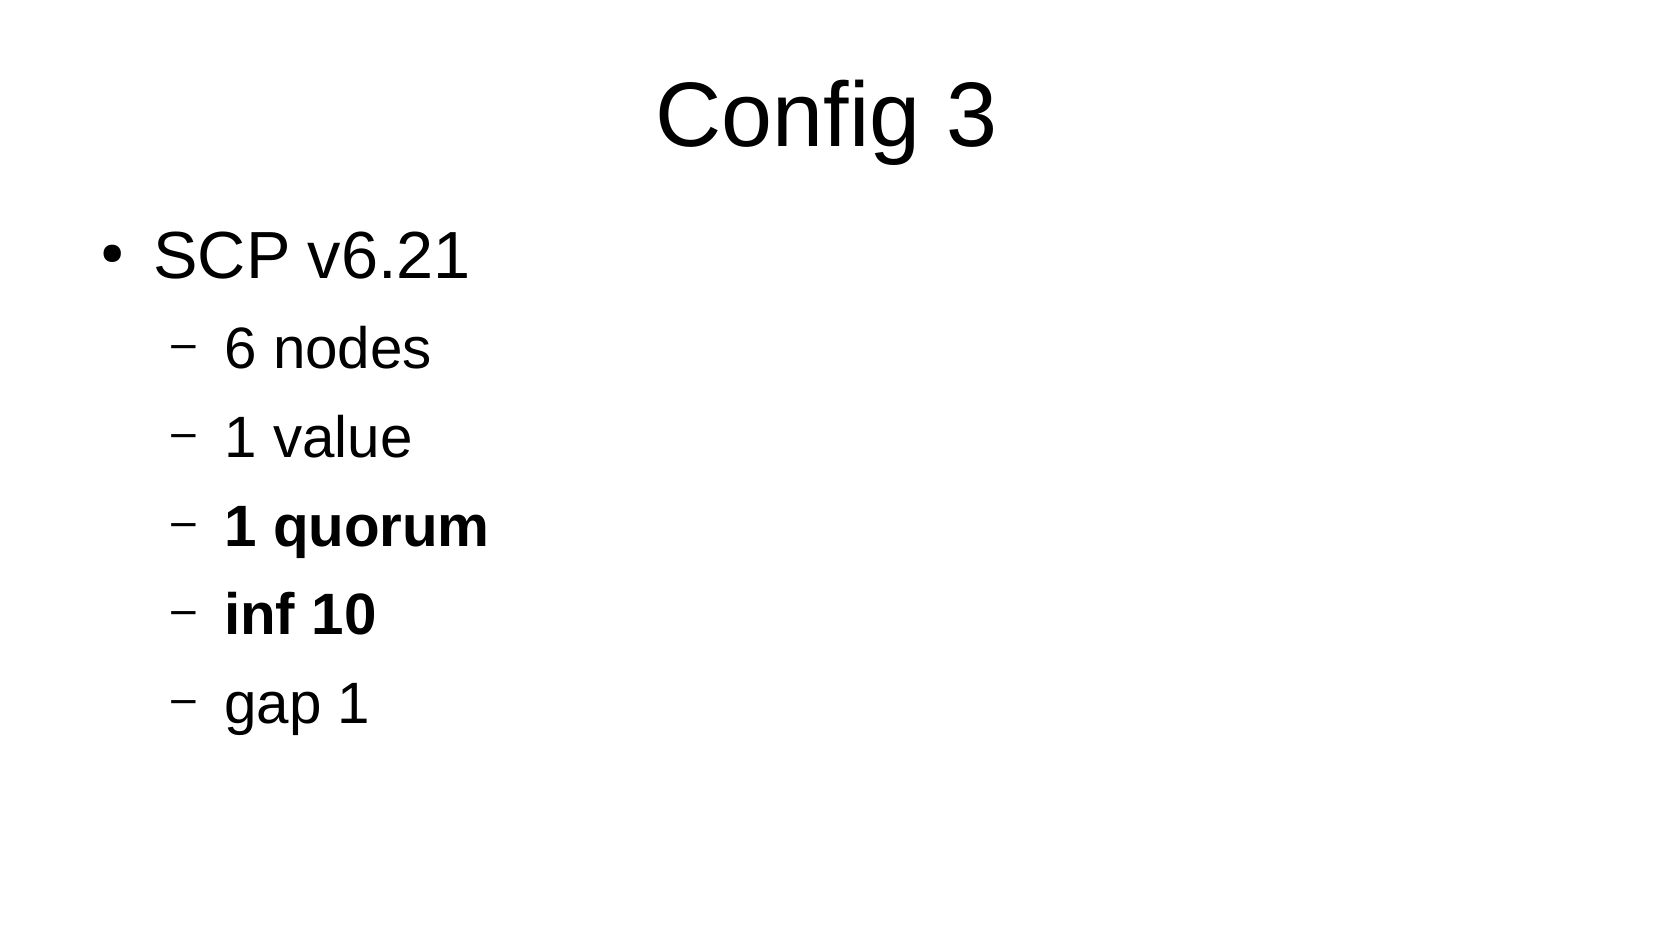

# Config 3
SCP v6.21
6 nodes
1 value
1 quorum
inf 10
gap 1